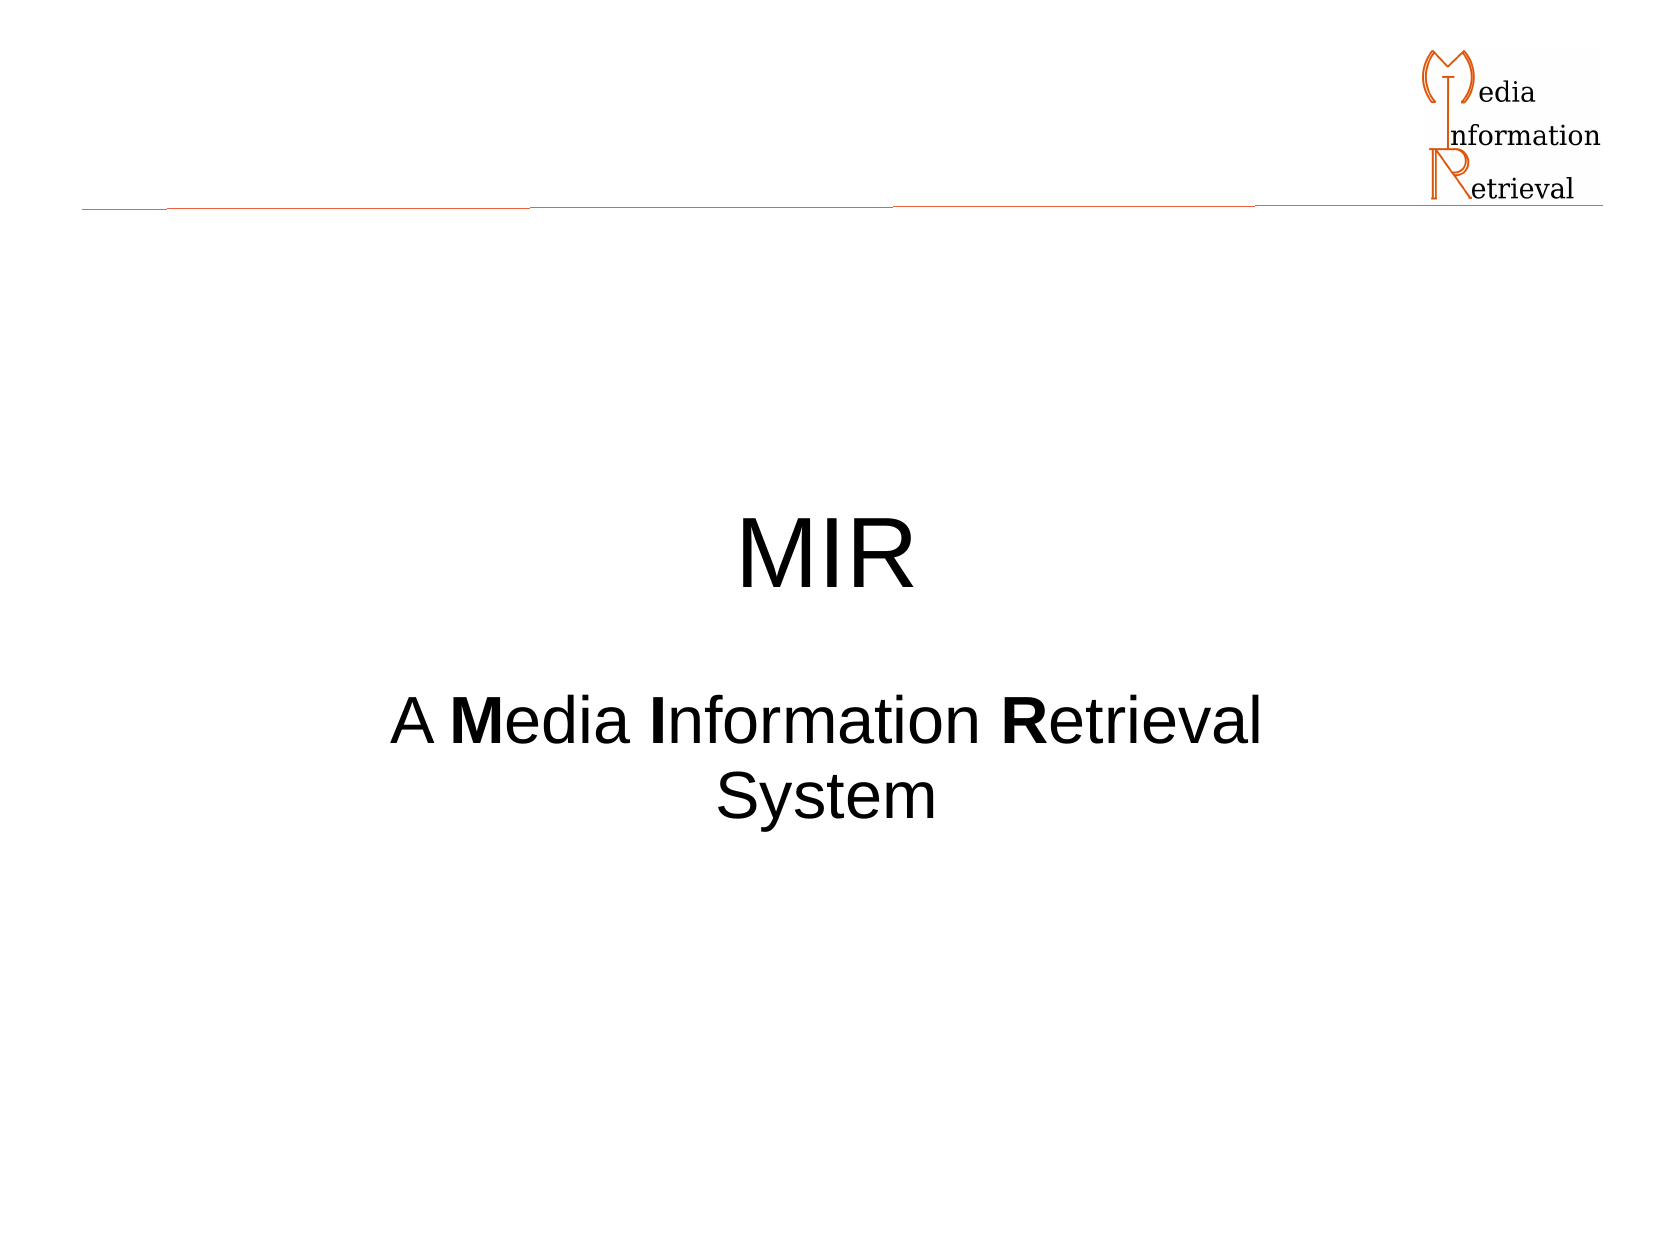

#
MIR
A Media Information Retrieval
System